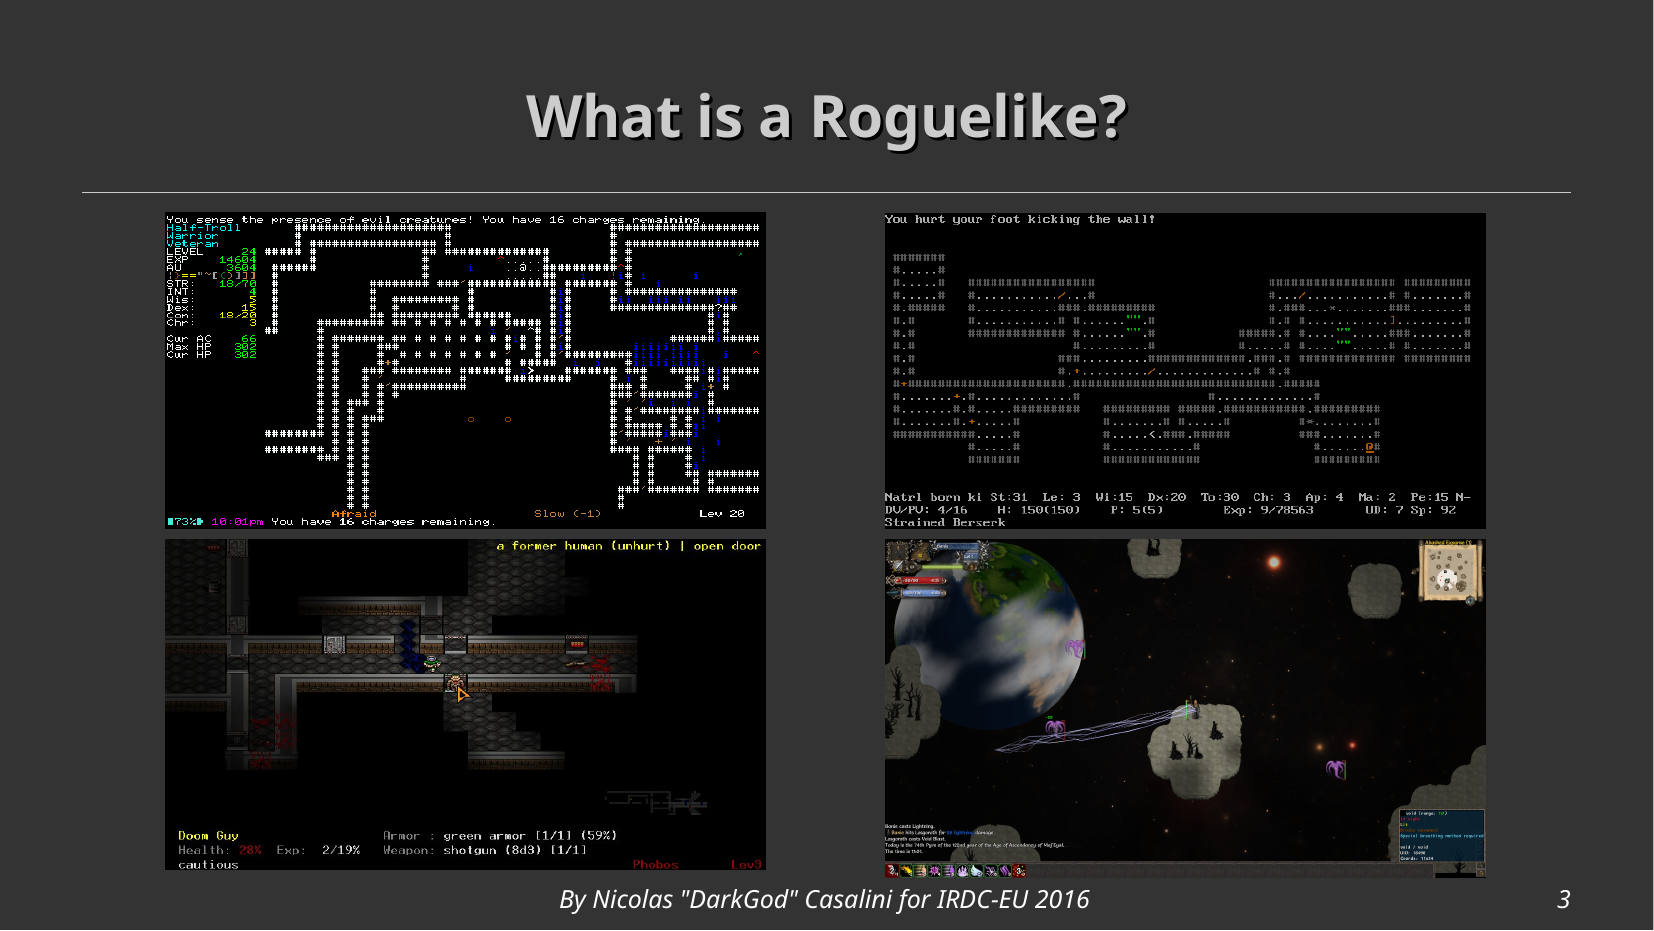

# What is a Roguelike?
By Nicolas "DarkGod" Casalini for IRDC-EU 2016
3